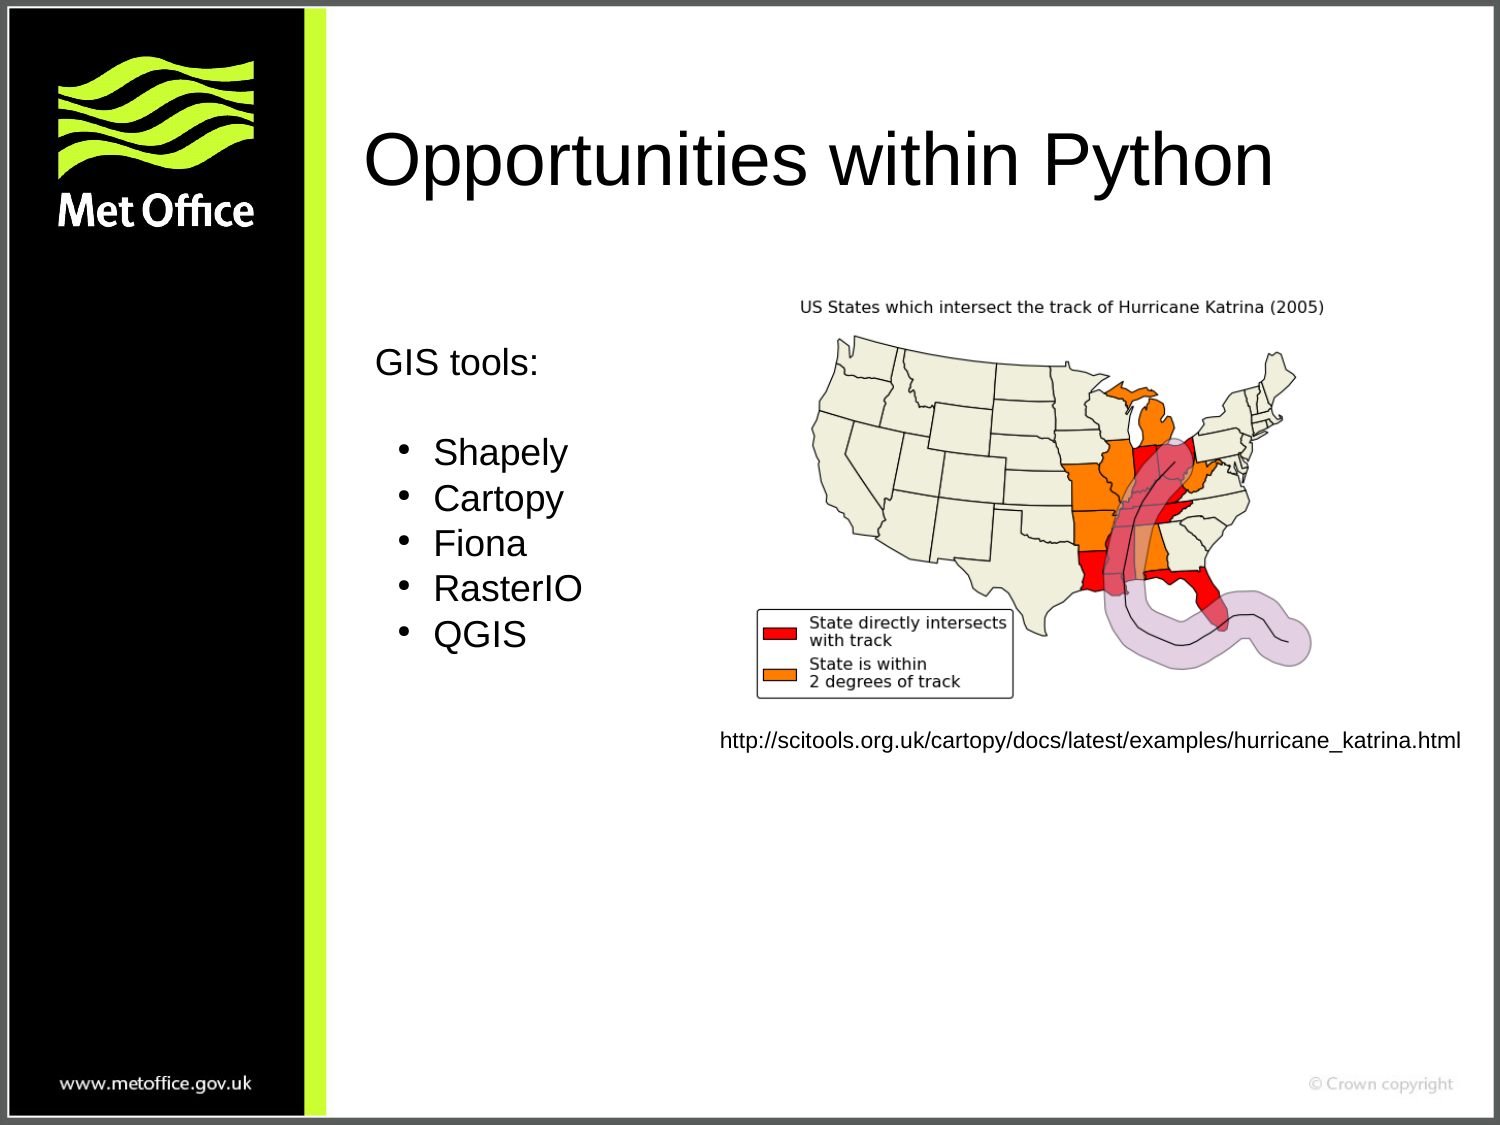

# Opportunities within Python
GIS tools:
Shapely
Cartopy
Fiona
RasterIO
QGIS
http://scitools.org.uk/cartopy/docs/latest/examples/hurricane_katrina.html